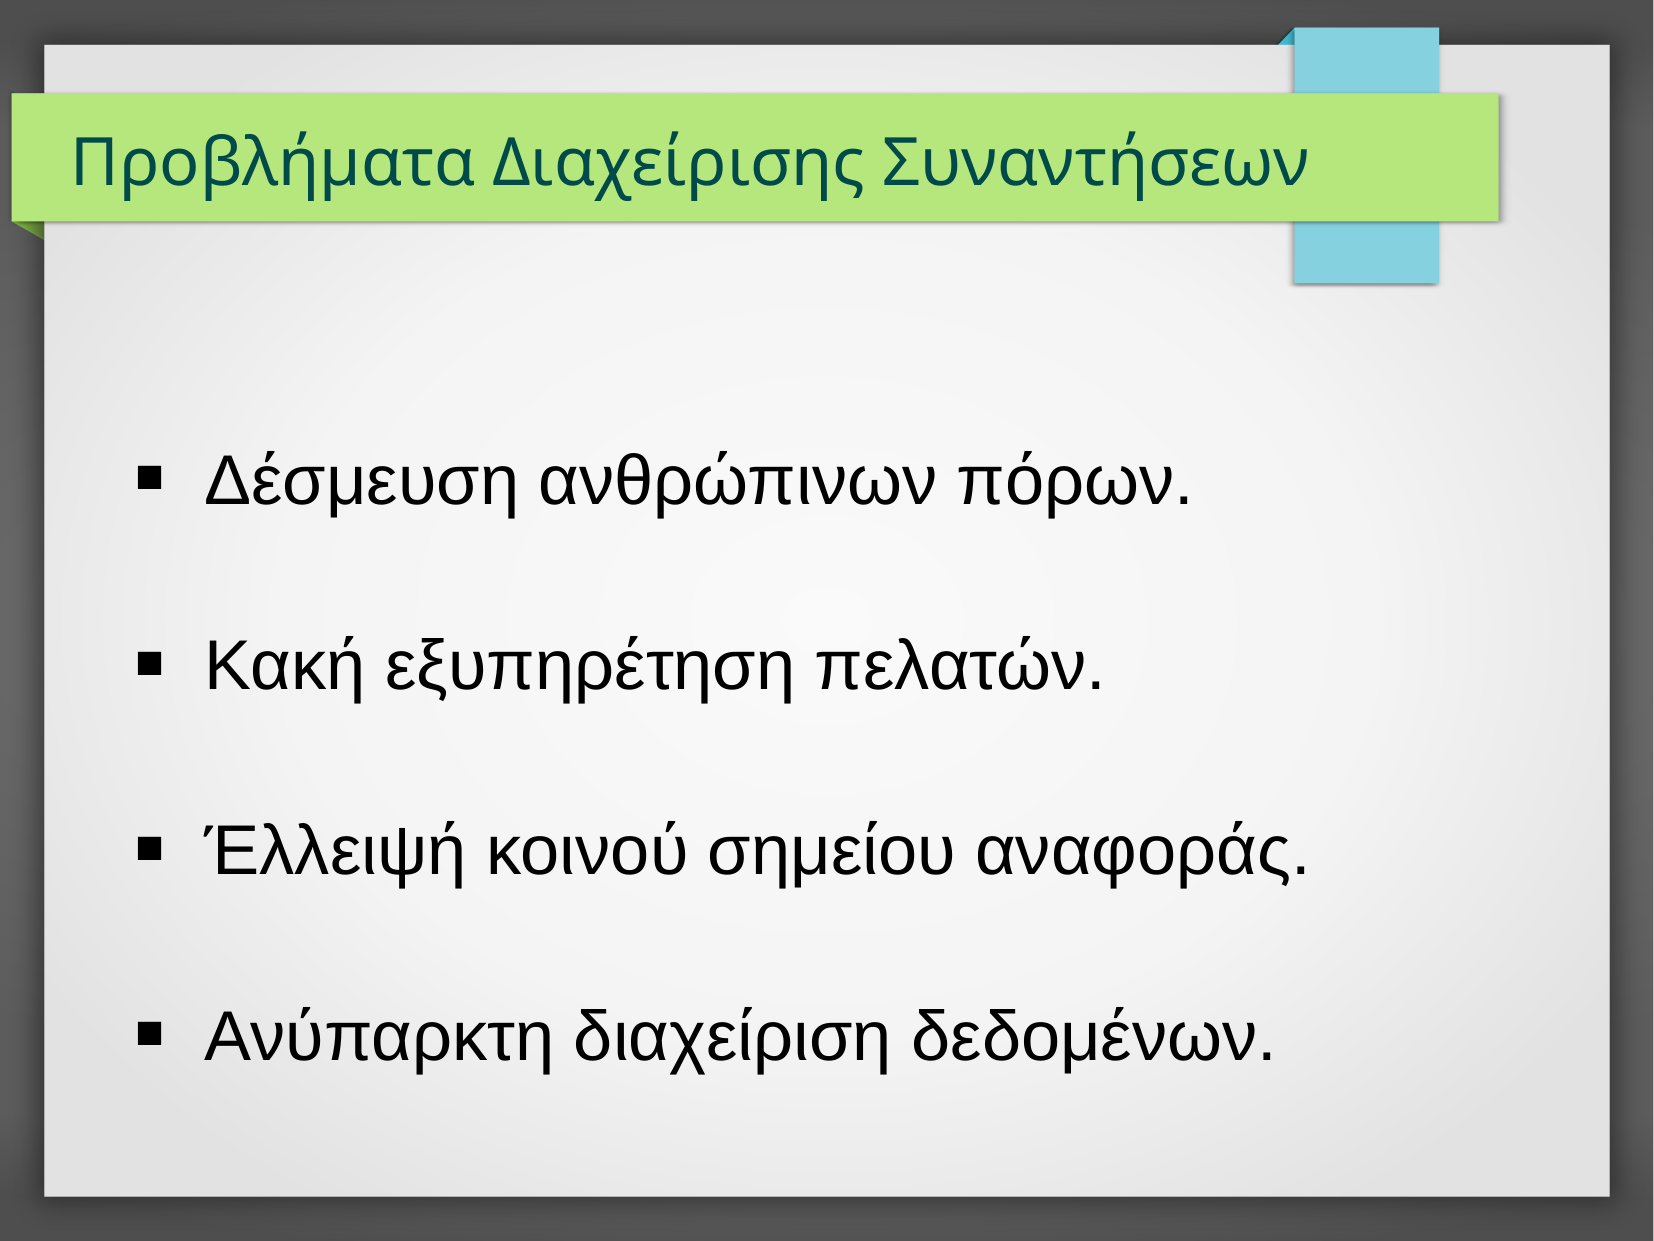

# Προβλήματα Διαχείρισης Συναντήσεων
Δέσμευση ανθρώπινων πόρων.
Κακή εξυπηρέτηση πελατών.
Έλλειψή κοινού σημείου αναφοράς.
Ανύπαρκτη διαχείριση δεδομένων.